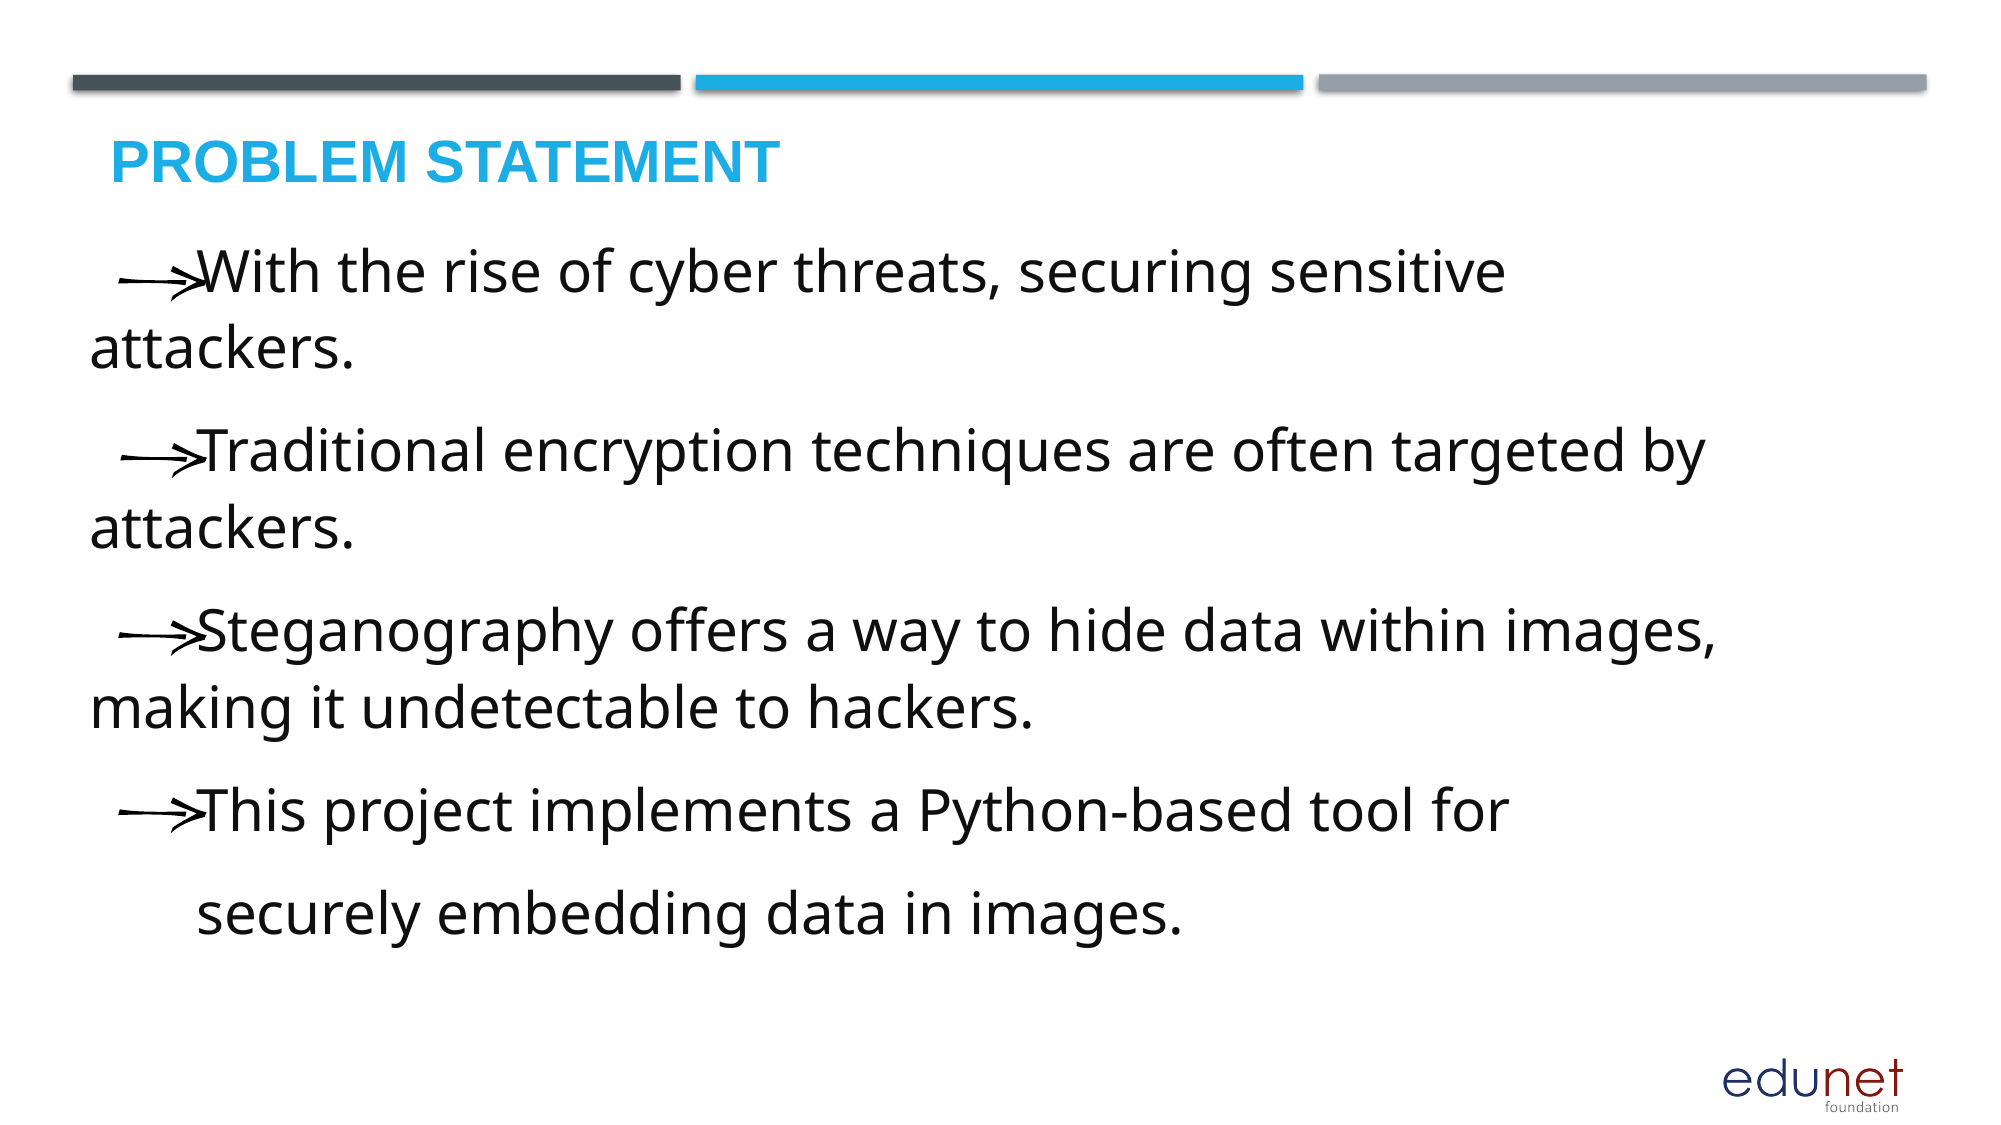

# Problem Statement
 With the rise of cyber threats, securing sensitive attackers.
 Traditional encryption techniques are often targeted by attackers.
 Steganography offers a way to hide data within images, making it undetectable to hackers.
 This project implements a Python-based tool for
 securely embedding data in images.